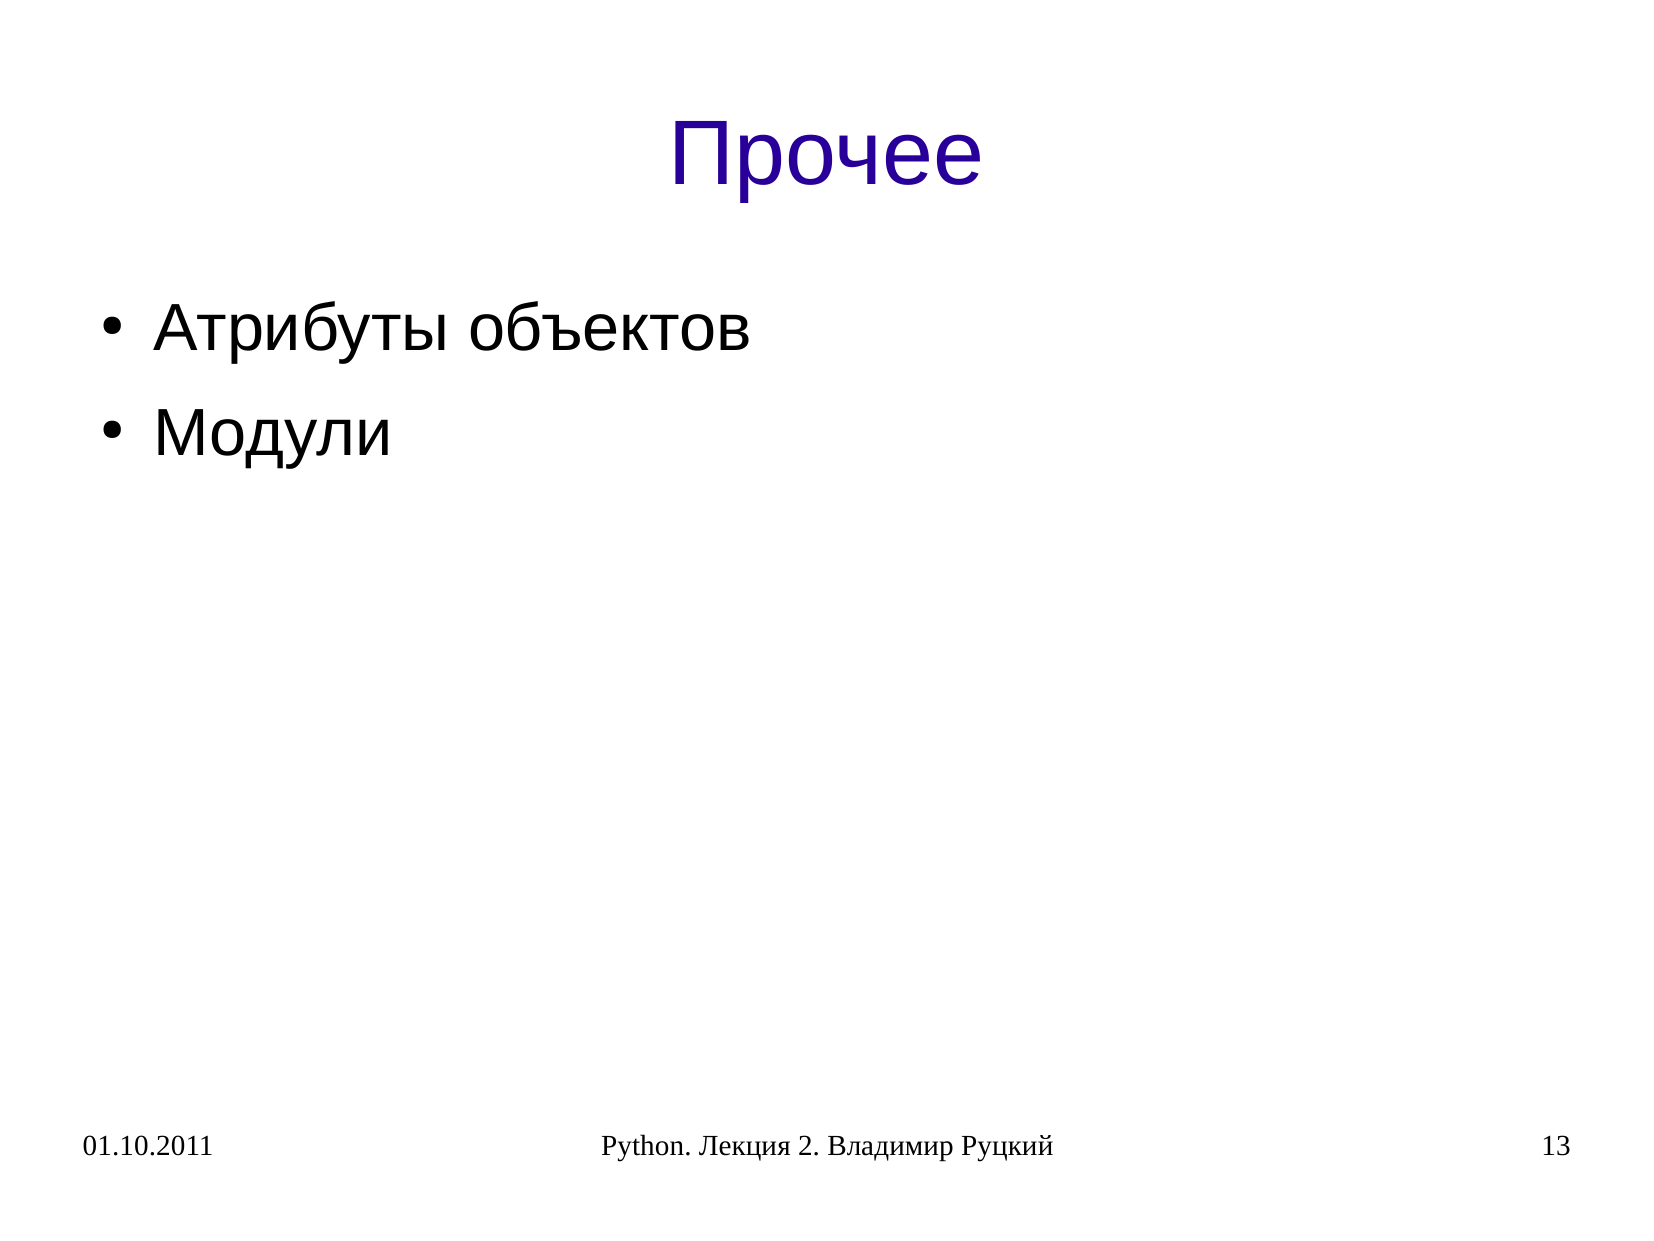

# Прочее
Атрибуты объектов
Модули
01.10.2011
Python. Лекция 2. Владимир Руцкий
13